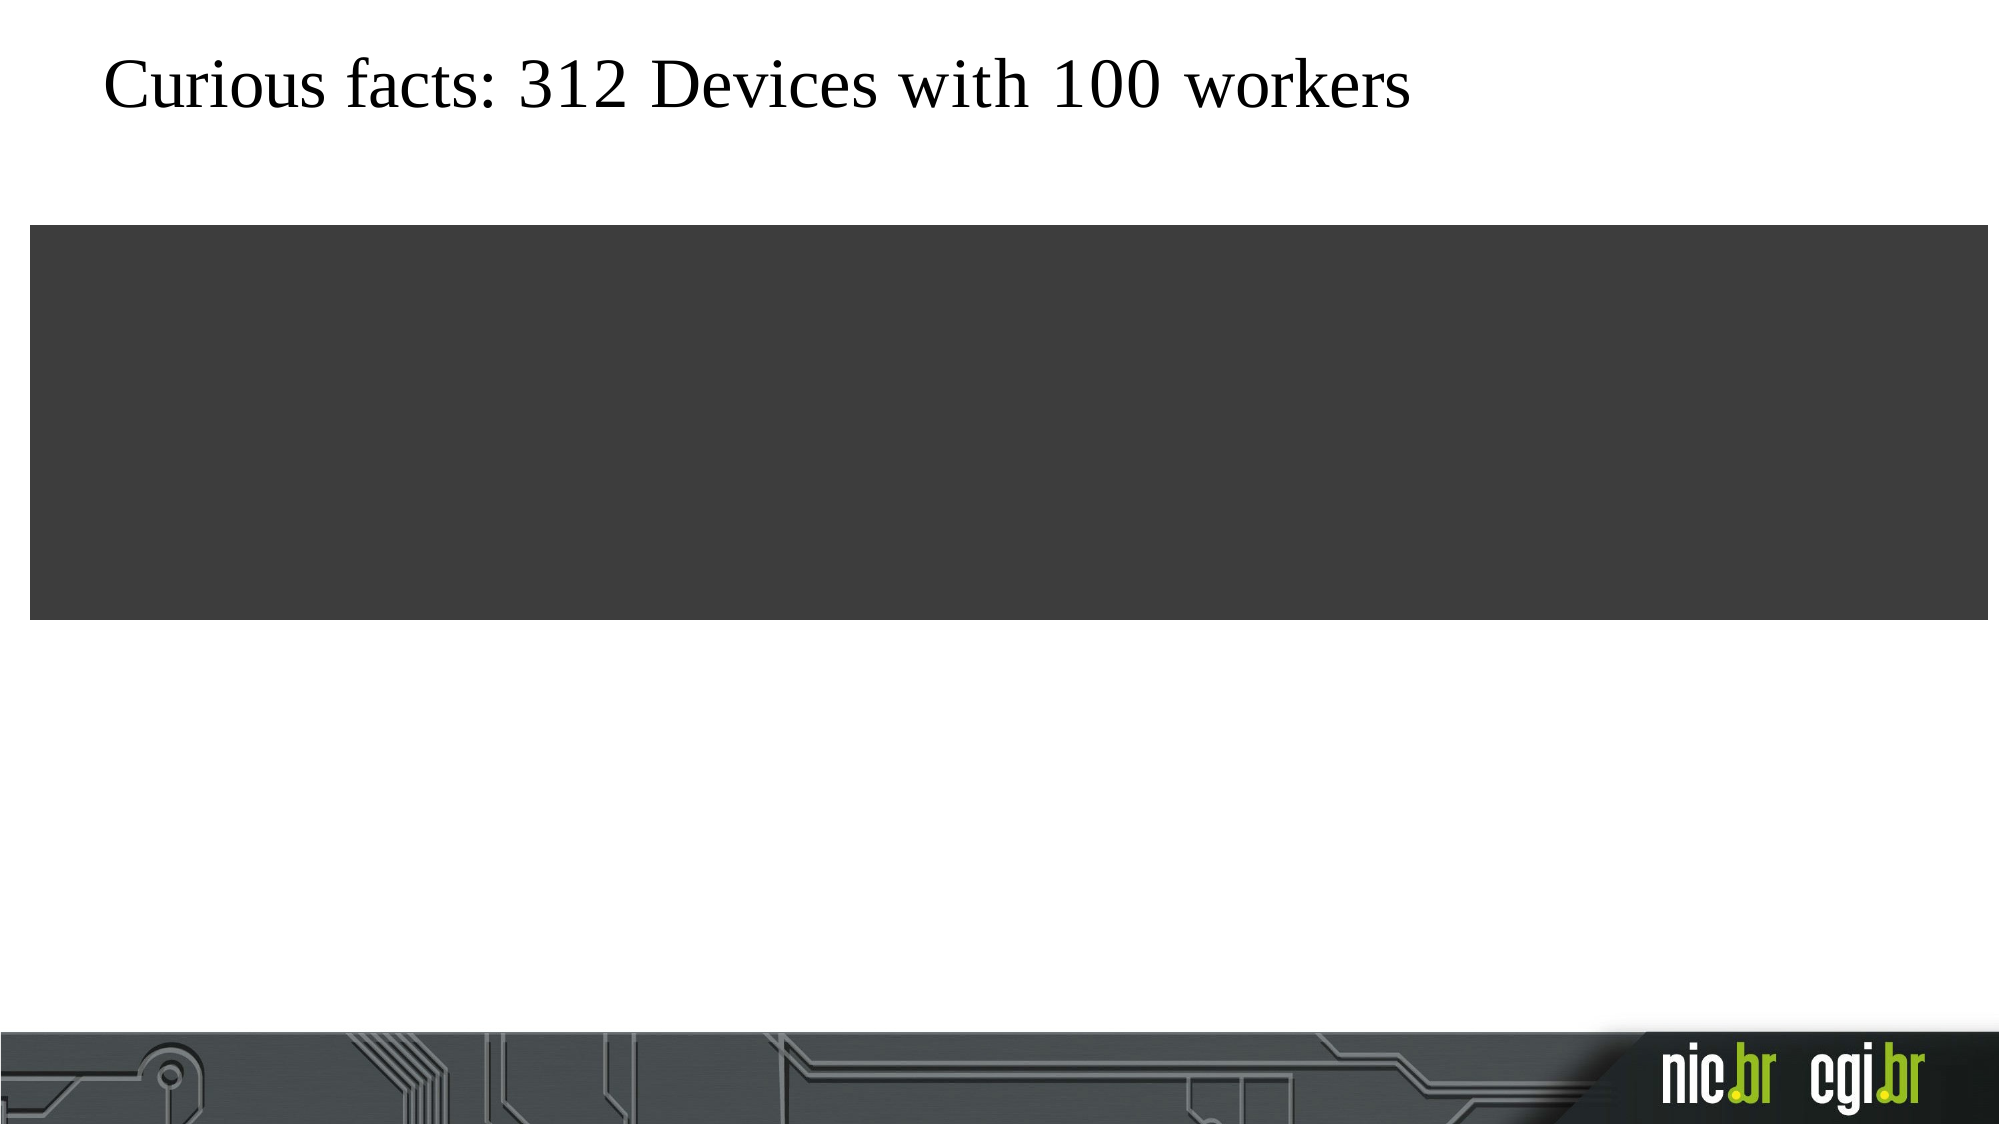

# Curious facts: 312 Devices with 100 workers